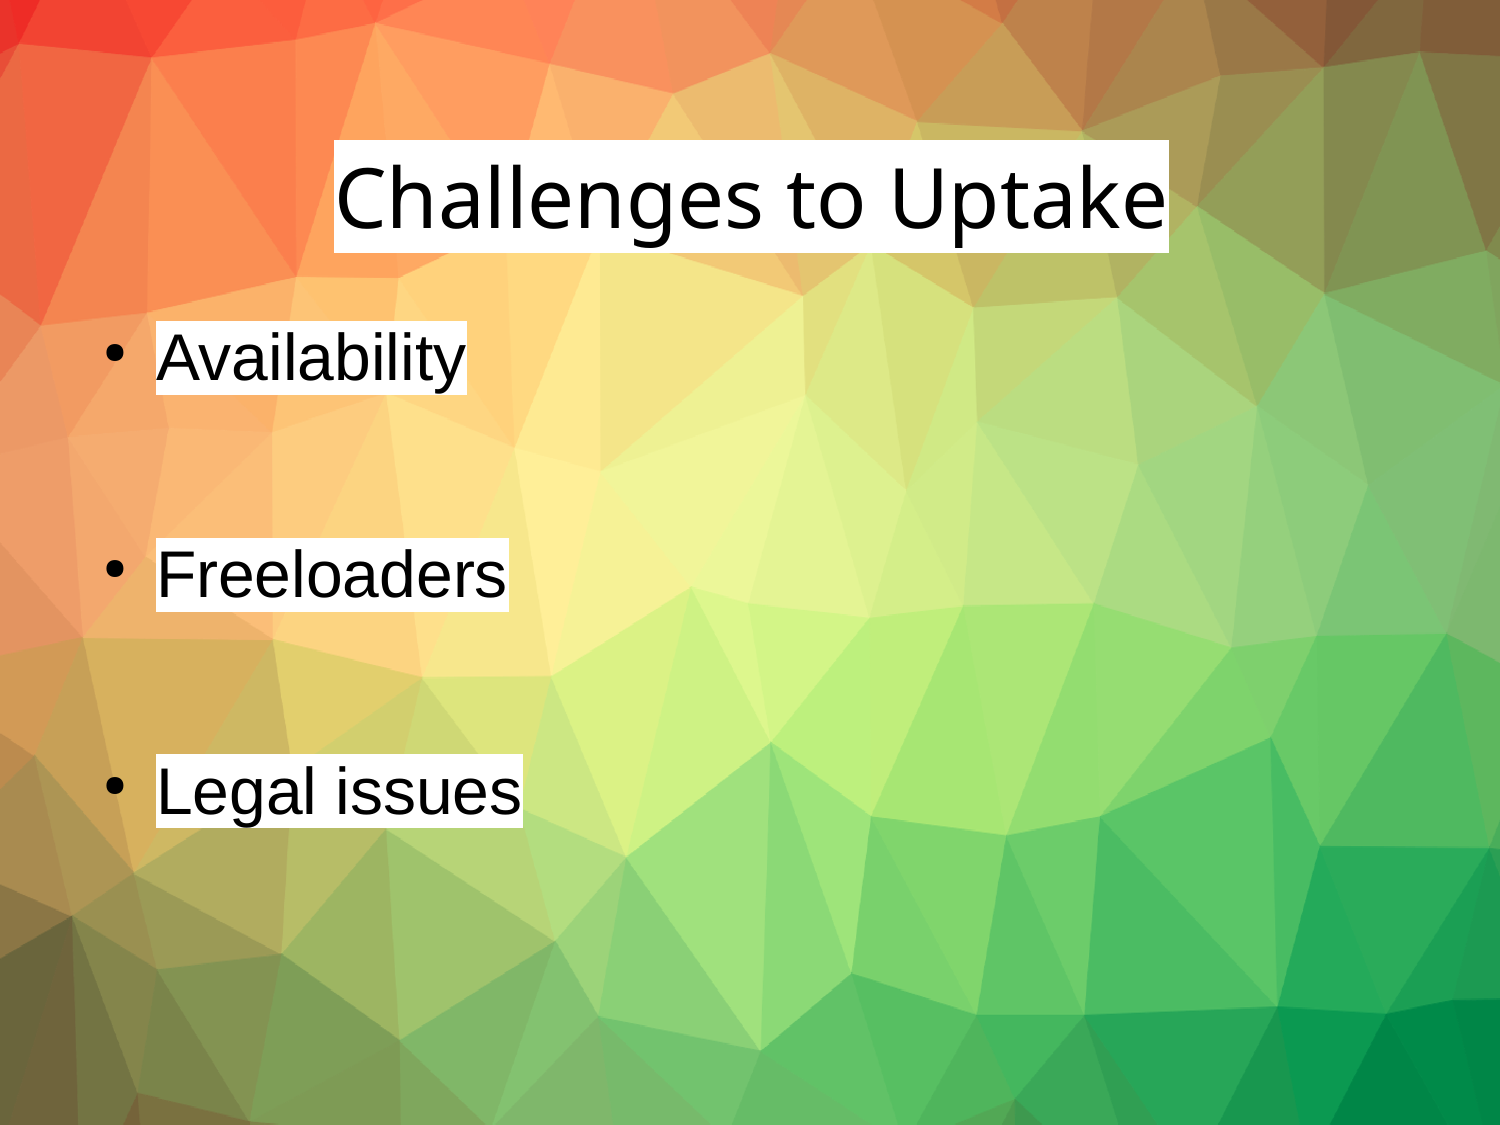

# Challenges to Uptake
Availability
Freeloaders
Legal issues